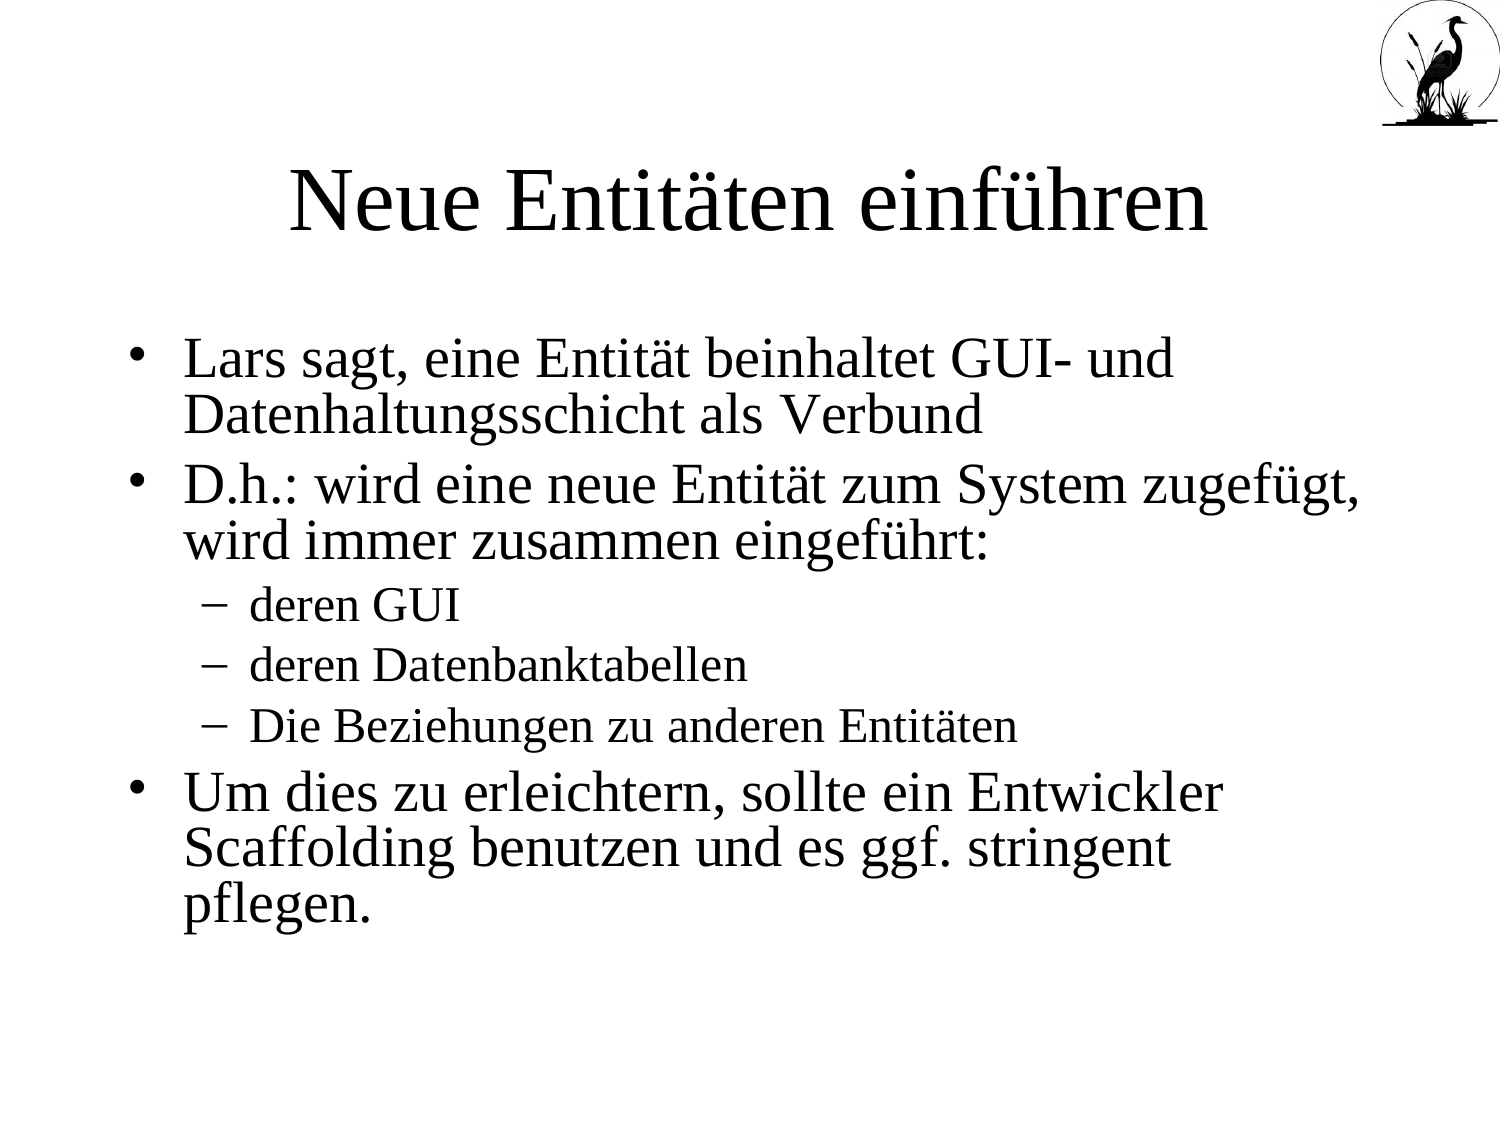

# Neue Entitäten einführen
Lars sagt, eine Entität beinhaltet GUI- und Datenhaltungsschicht als Verbund
D.h.: wird eine neue Entität zum System zugefügt, wird immer zusammen eingeführt:
deren GUI
deren Datenbanktabellen
Die Beziehungen zu anderen Entitäten
Um dies zu erleichtern, sollte ein Entwickler Scaffolding benutzen und es ggf. stringent pflegen.